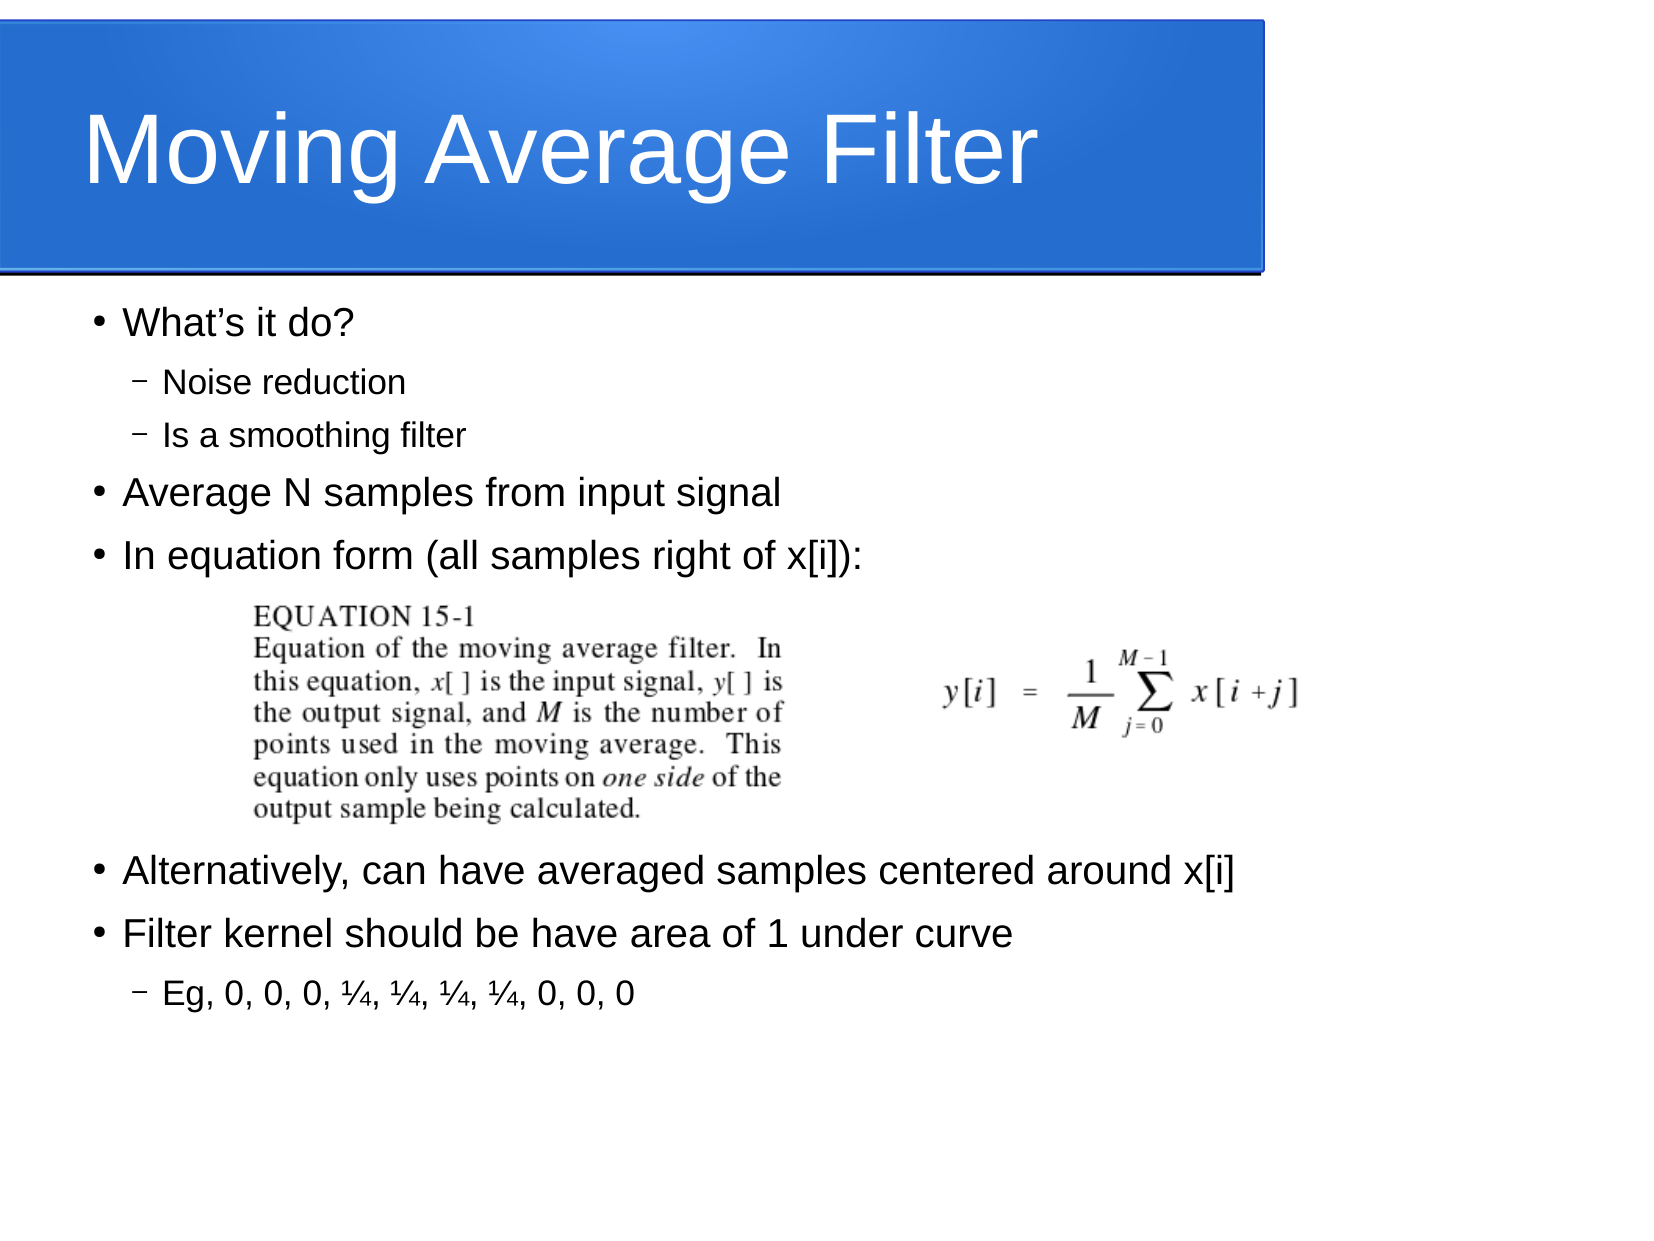

# Moving Average Filter
What’s it do?
Noise reduction
Is a smoothing filter
Average N samples from input signal
In equation form (all samples right of x[i]):
Alternatively, can have averaged samples centered around x[i]
Filter kernel should be have area of 1 under curve
Eg, 0, 0, 0, ¼, ¼, ¼, ¼, 0, 0, 0